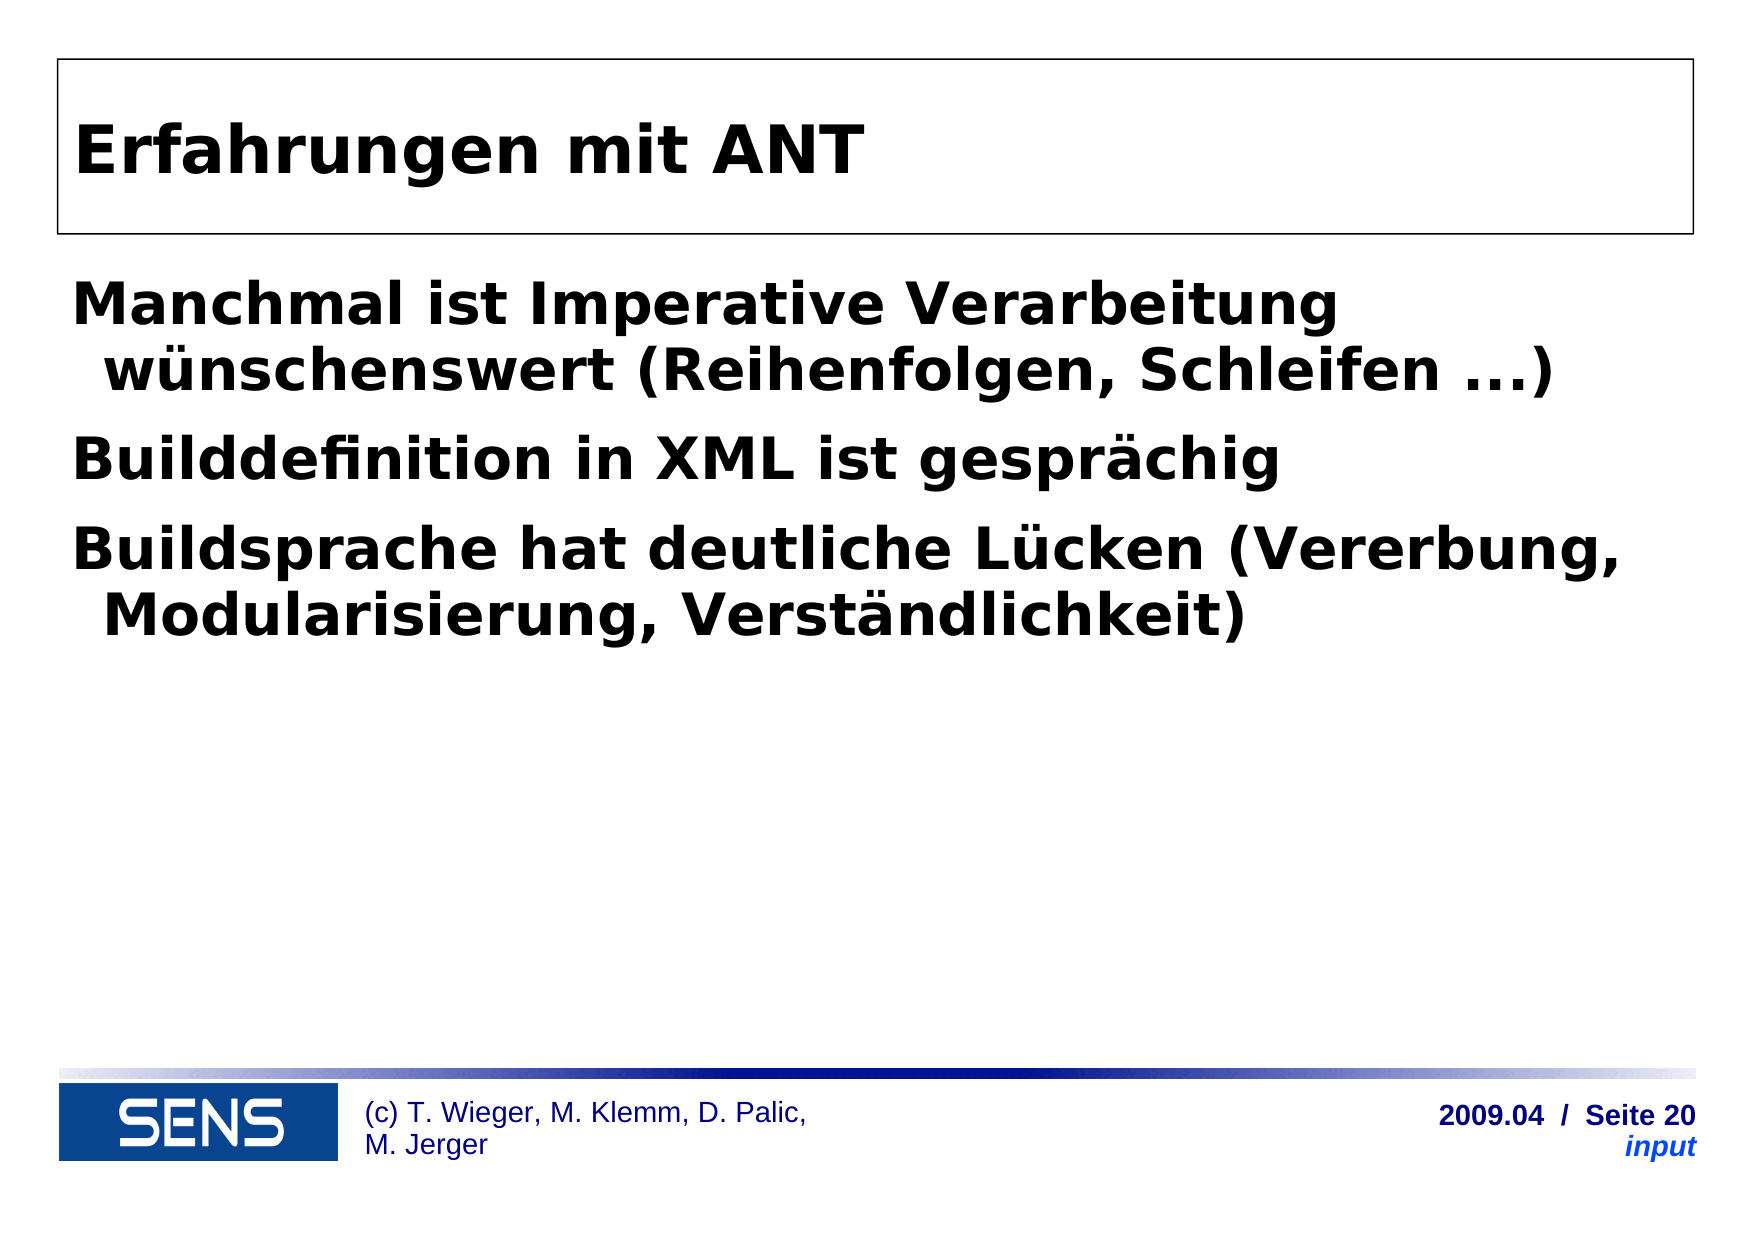

# Erfahrungen mit ANT
Manchmal ist Imperative Verarbeitung wünschenswert (Reihenfolgen, Schleifen ...)
Builddefinition in XML ist gesprächig
Buildsprache hat deutliche Lücken (Vererbung, Modularisierung, Verständlichkeit)